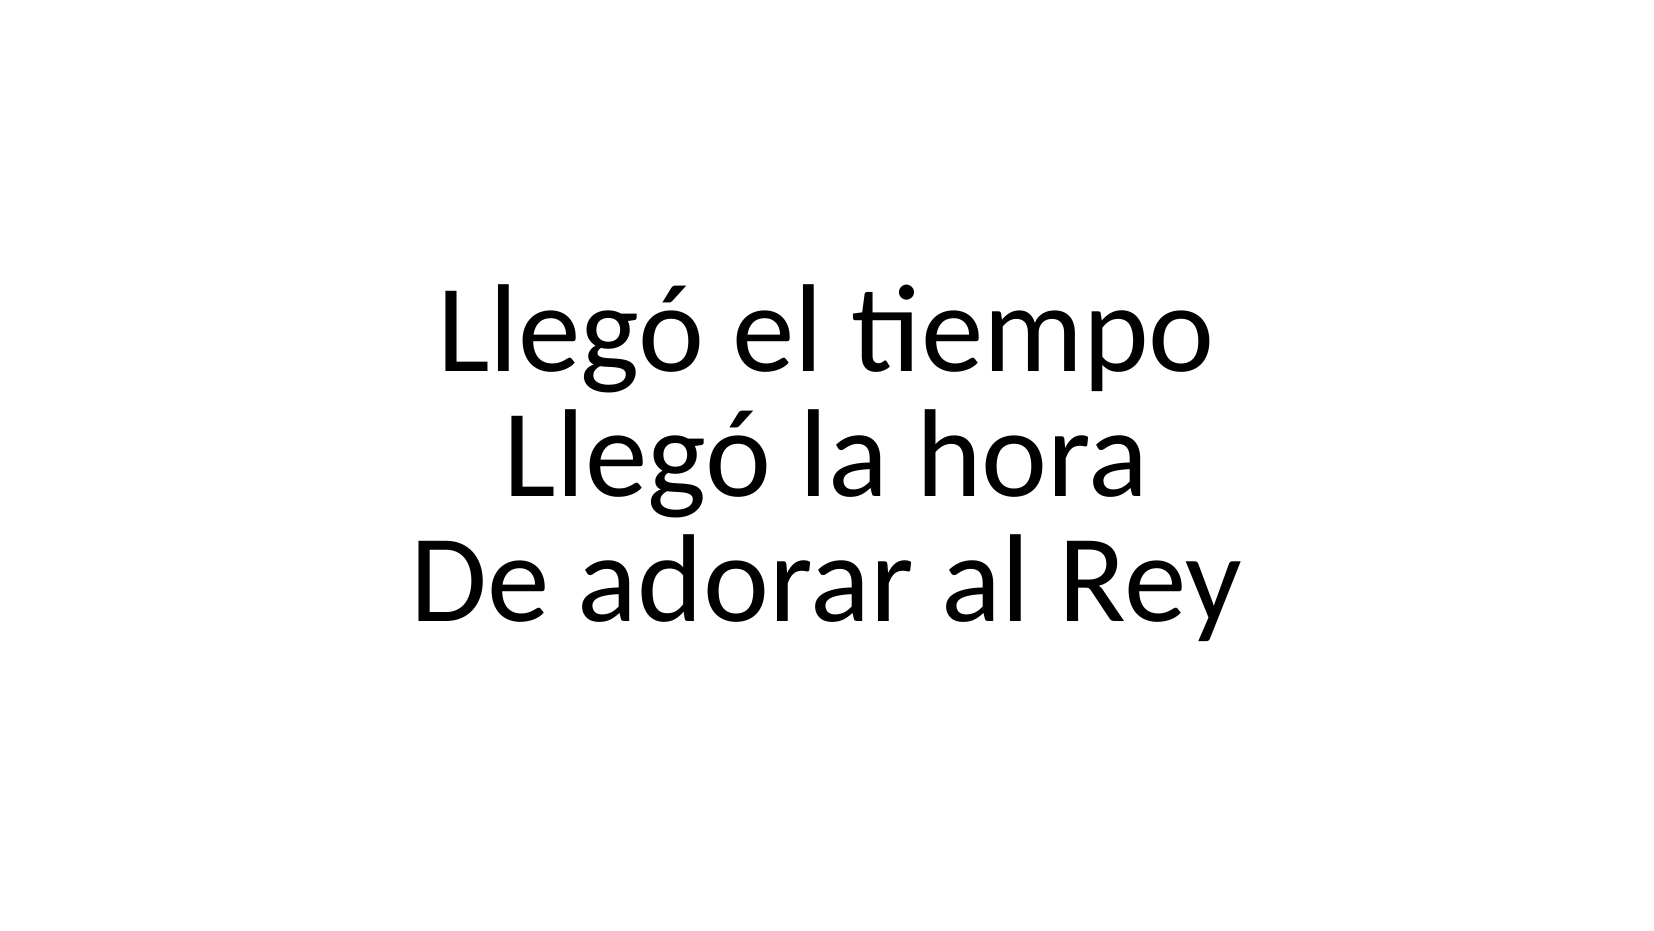

# Llegó el tiempo Llegó la hora De adorar al Rey